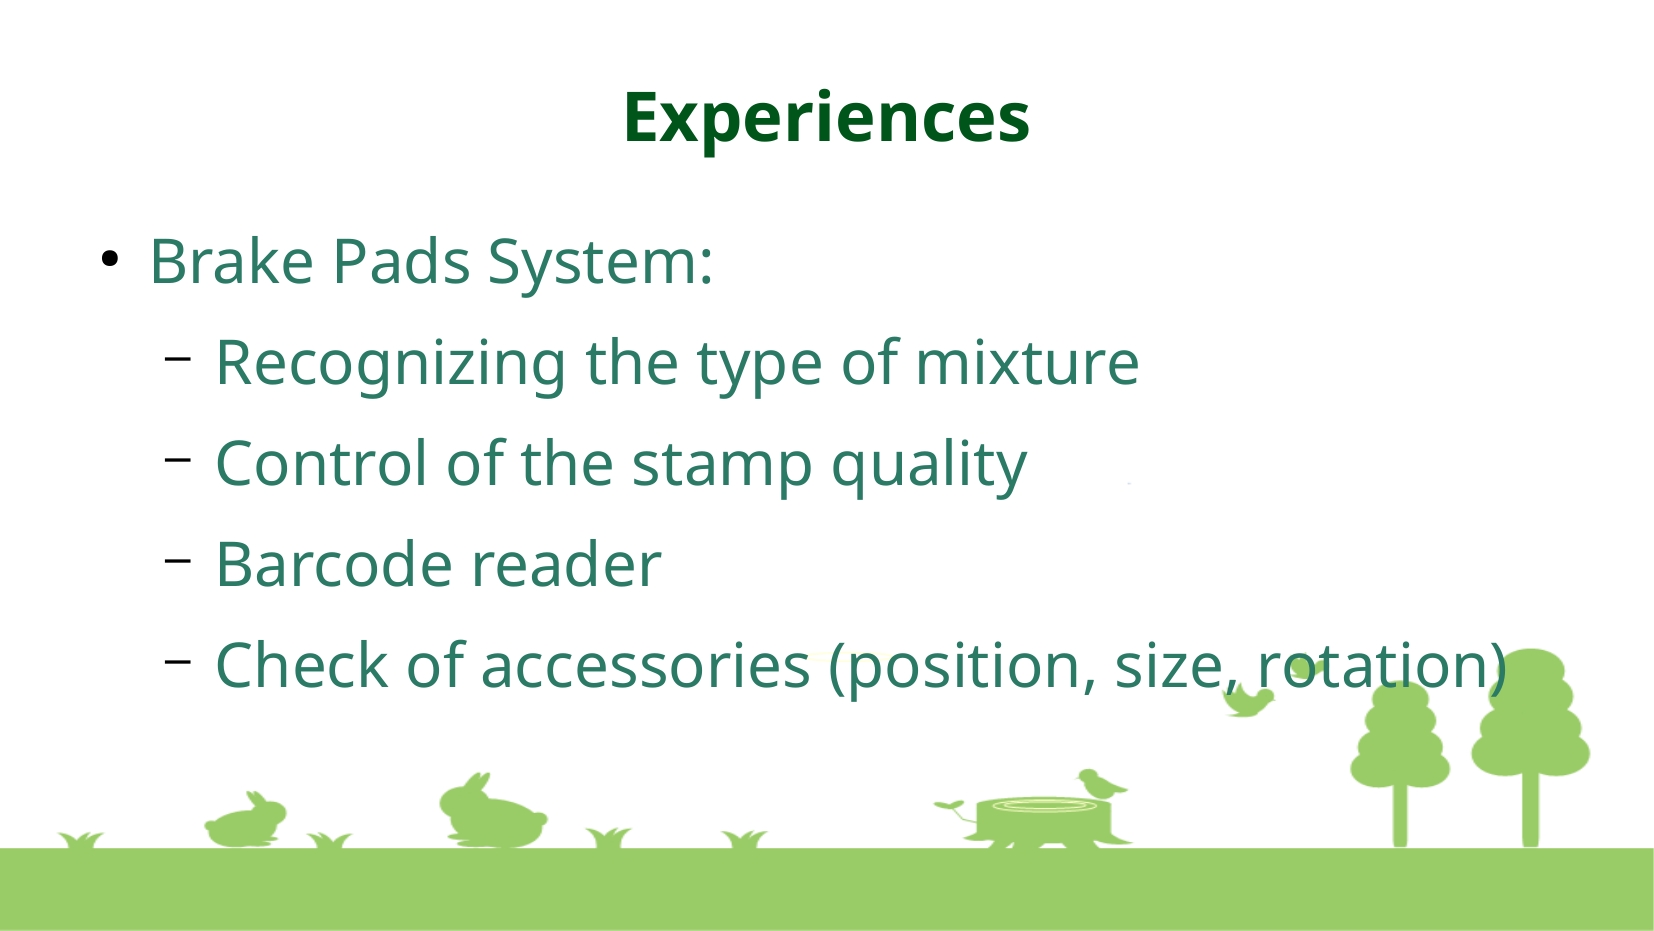

# Experiences
Brake Pads System:
Recognizing the type of mixture
Control of the stamp quality
Barcode reader
Check of accessories (position, size, rotation)